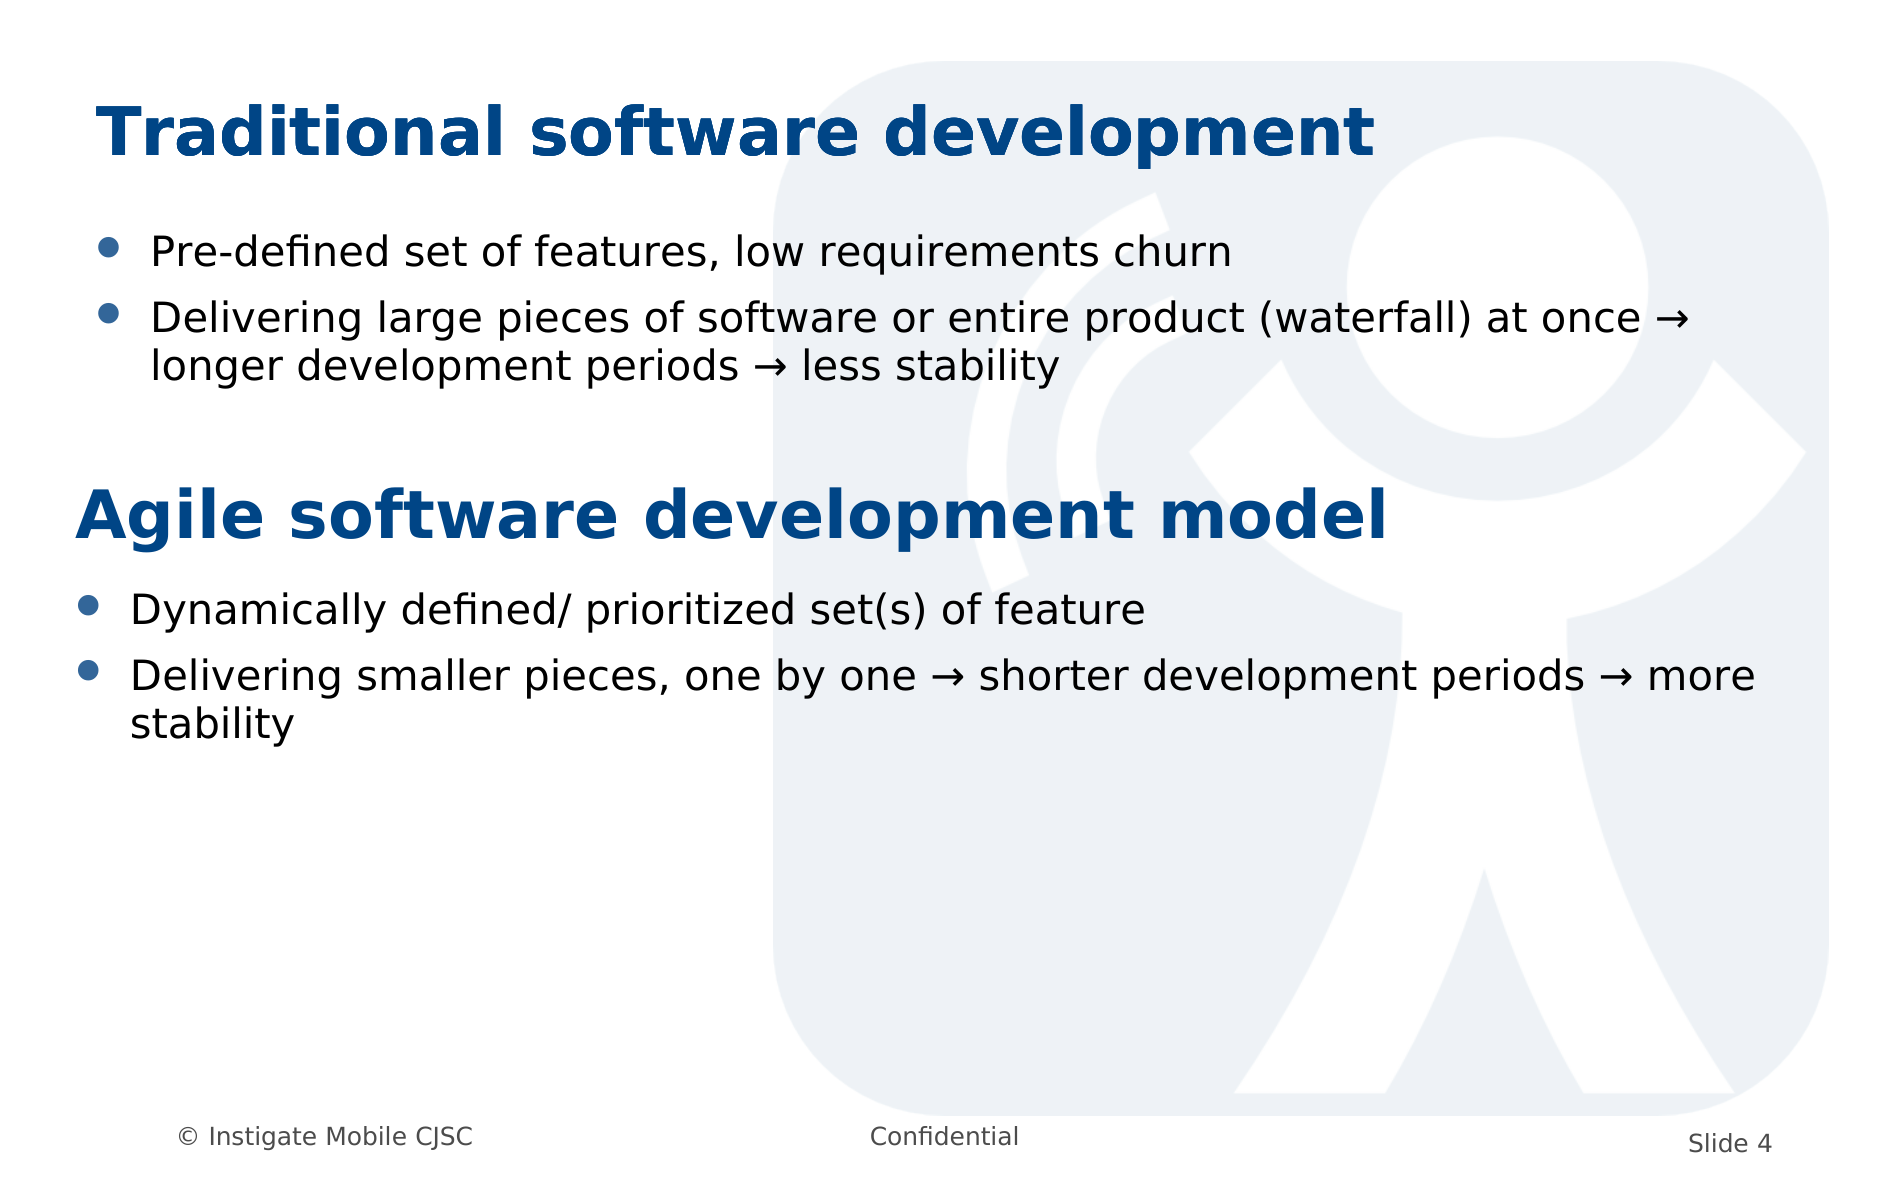

# Traditional software development
Traditional software development
Traditional software development
Pre-defined set of features, low requirements churn
Delivering large pieces of software or entire product (waterfall) at once → longer development periods → less stability
Agile software development model
Dynamically defined/ prioritized set(s) of feature
Delivering smaller pieces, one by one → shorter development periods → more stability